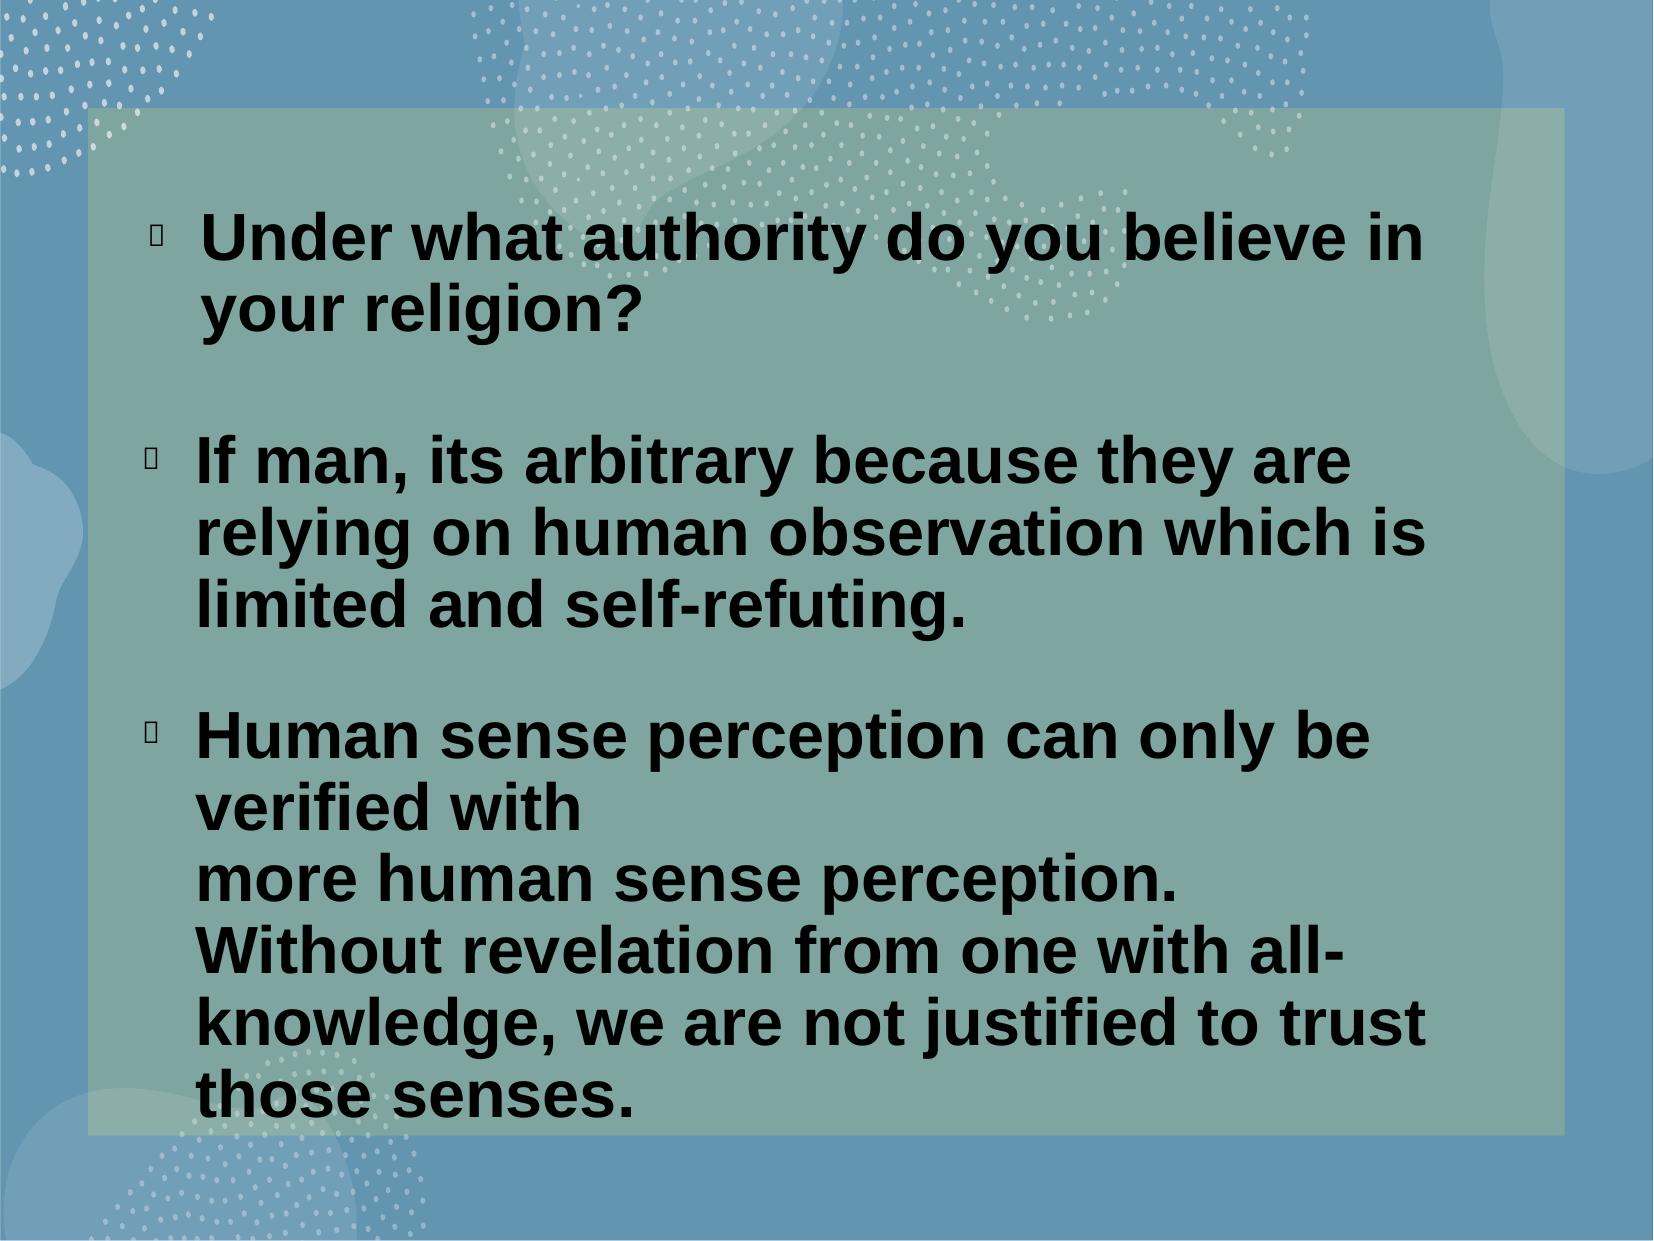

# Under what authority do you believe in your religion?
If man, its arbitrary because they are relying on human observation which is limited and self-refuting.
Human sense perception can only be verified with
more human sense perception.
Without revelation from one with all-knowledge, we are not justified to trust those senses.